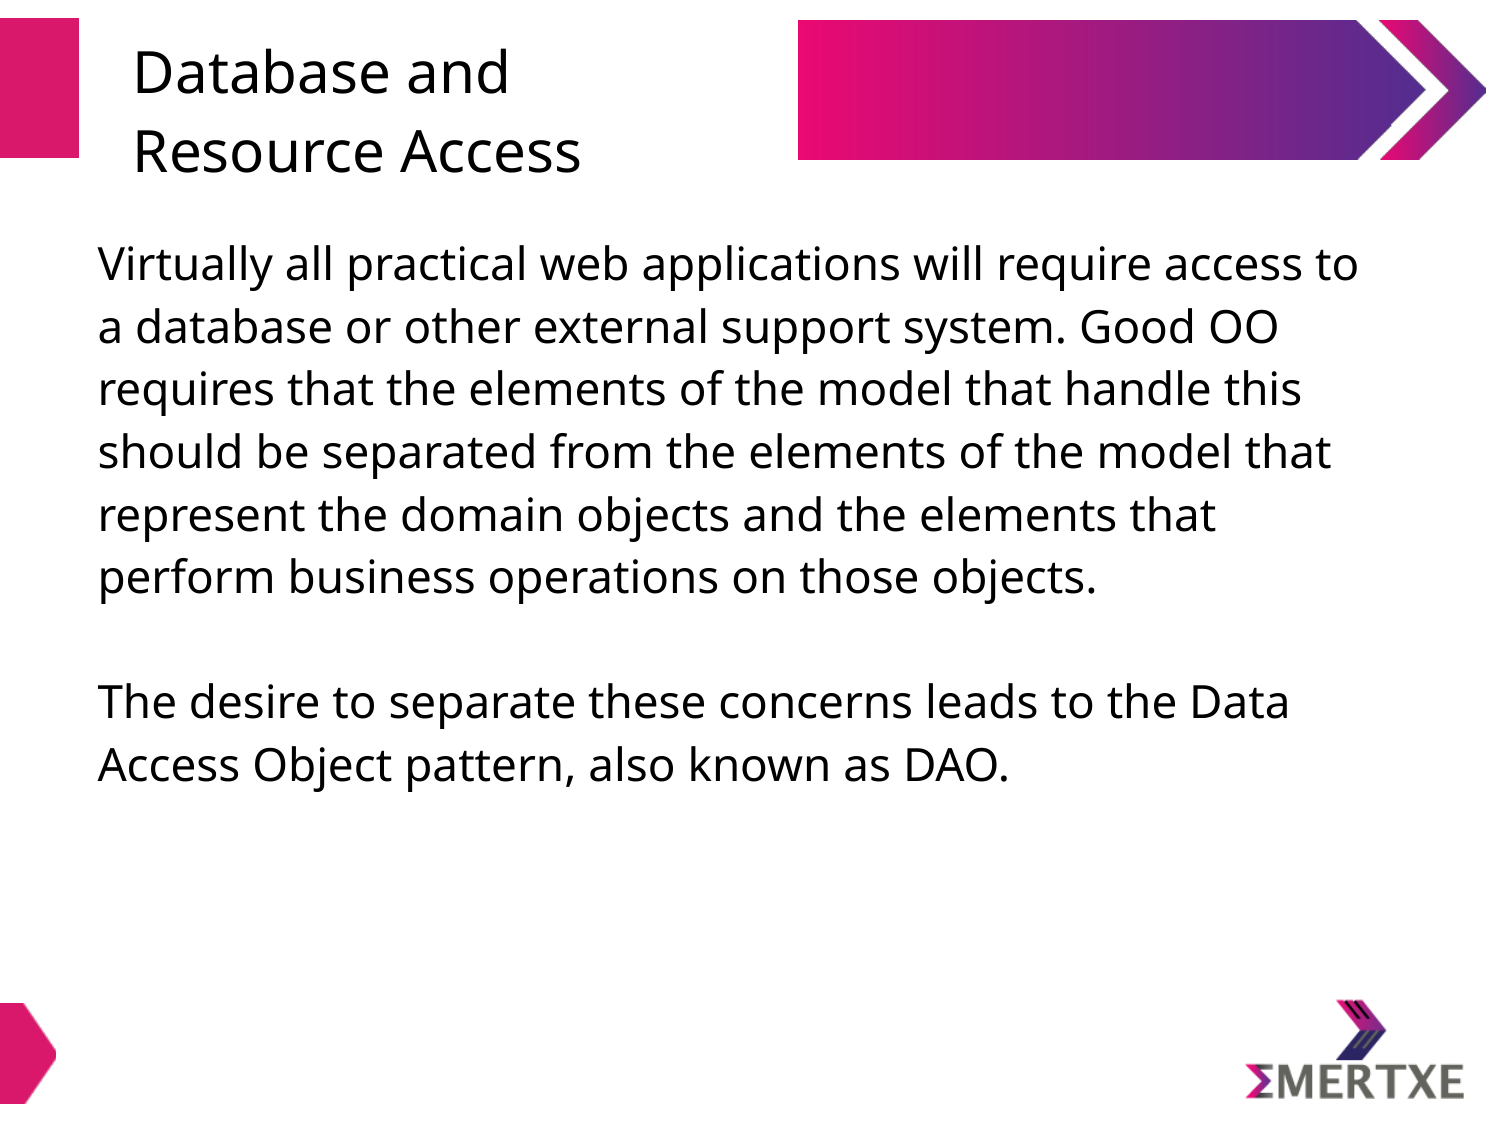

Database and Resource Access
Virtually all practical web applications will require access to a database or other external support system. Good OO requires that the elements of the model that handle this should be separated from the elements of the model that represent the domain objects and the elements that perform business operations on those objects.
The desire to separate these concerns leads to the Data Access Object pattern, also known as DAO.